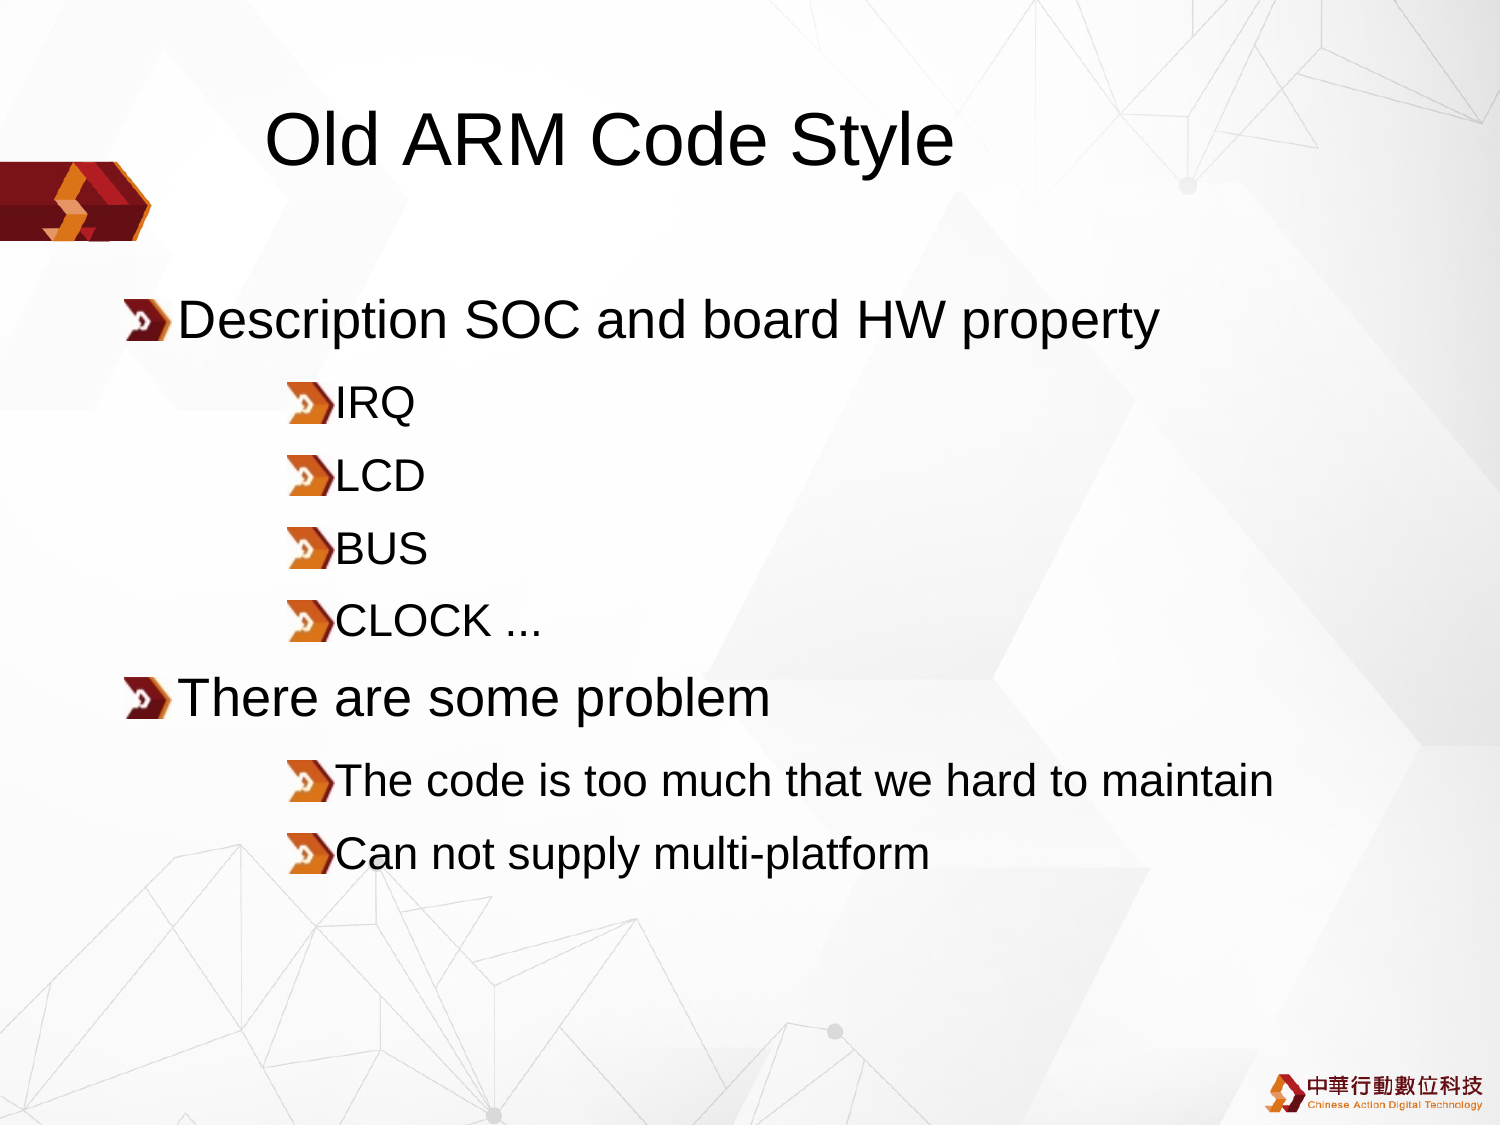

# Old ARM Code Style
Description SOC and board HW property
IRQ
LCD
BUS
CLOCK ...
There are some problem
The code is too much that we hard to maintain
Can not supply multi-platform